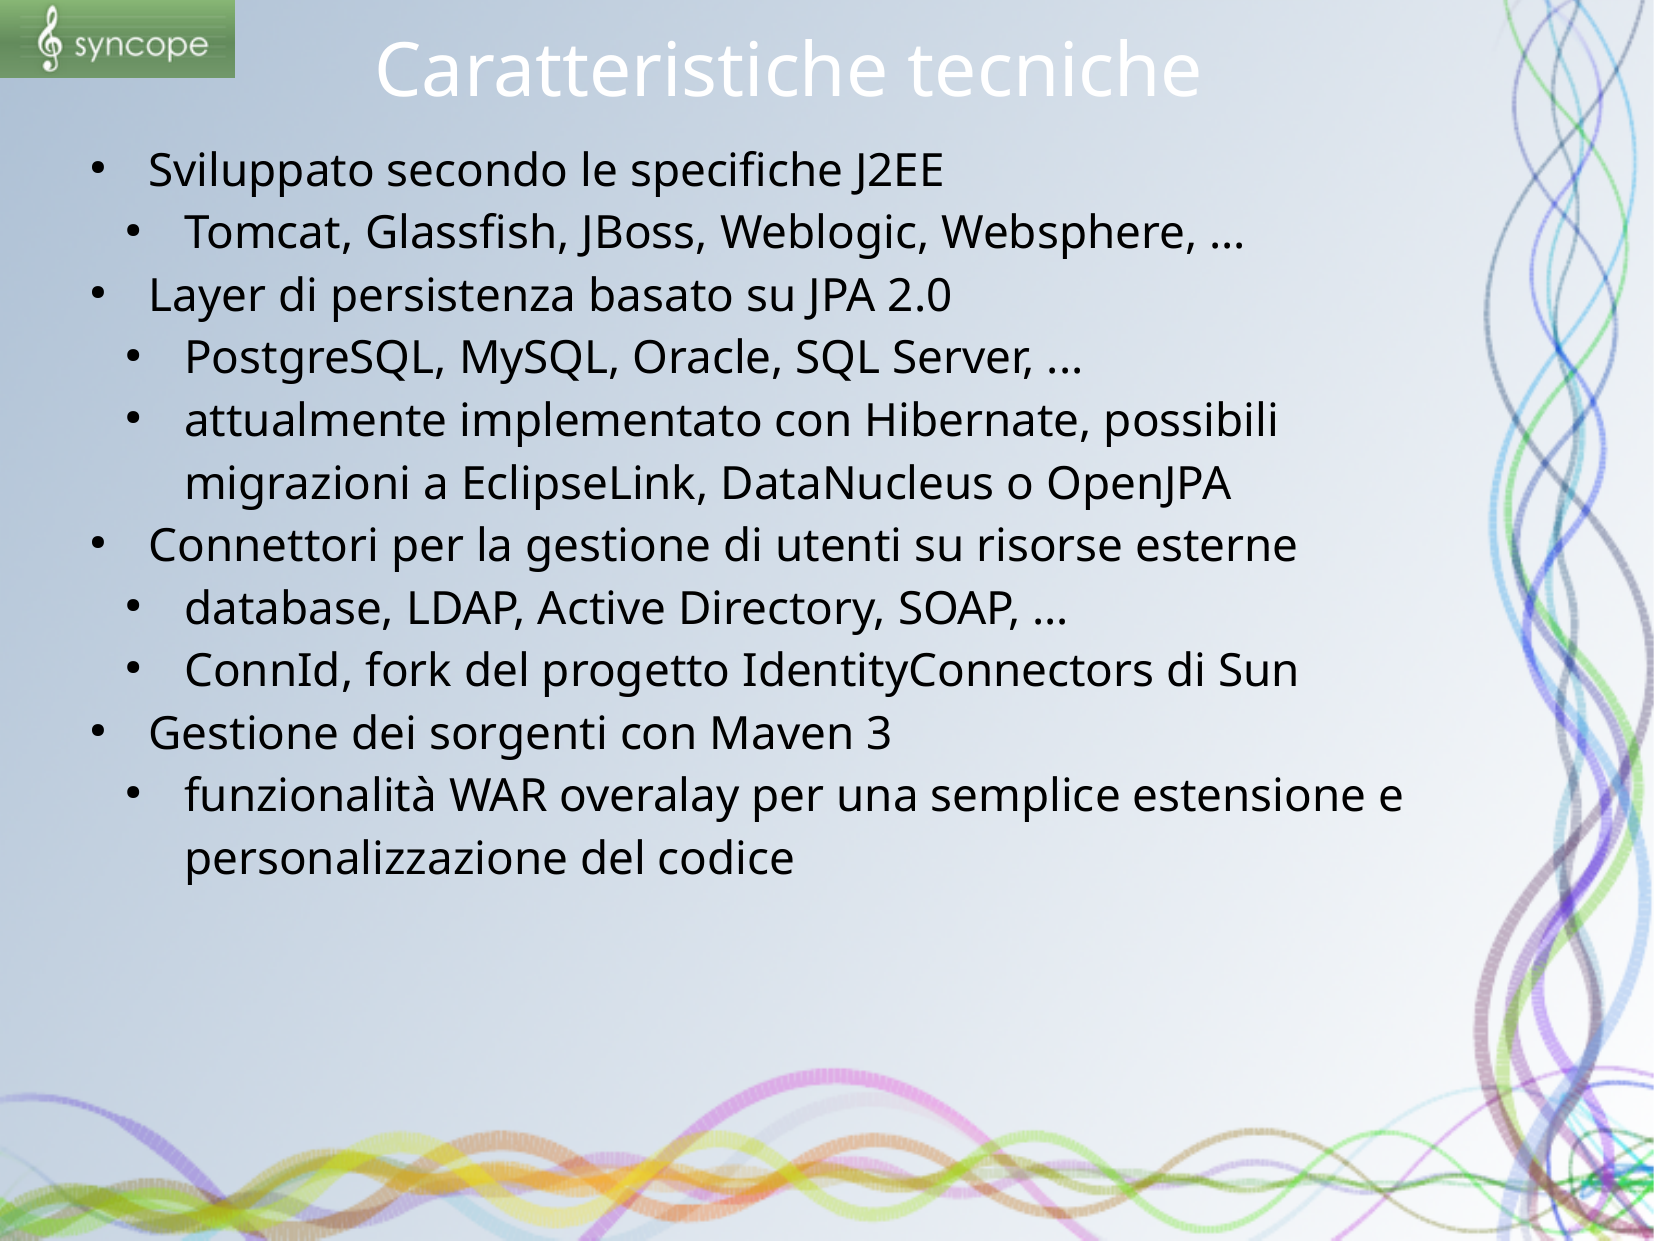

Caratteristiche tecniche
Sviluppato secondo le specifiche J2EE
Tomcat, Glassfish, JBoss, Weblogic, Websphere, ...
Layer di persistenza basato su JPA 2.0
PostgreSQL, MySQL, Oracle, SQL Server, ...
attualmente implementato con Hibernate, possibili migrazioni a EclipseLink, DataNucleus o OpenJPA
Connettori per la gestione di utenti su risorse esterne
database, LDAP, Active Directory, SOAP, …
ConnId, fork del progetto IdentityConnectors di Sun
Gestione dei sorgenti con Maven 3
funzionalità WAR overalay per una semplice estensione e personalizzazione del codice